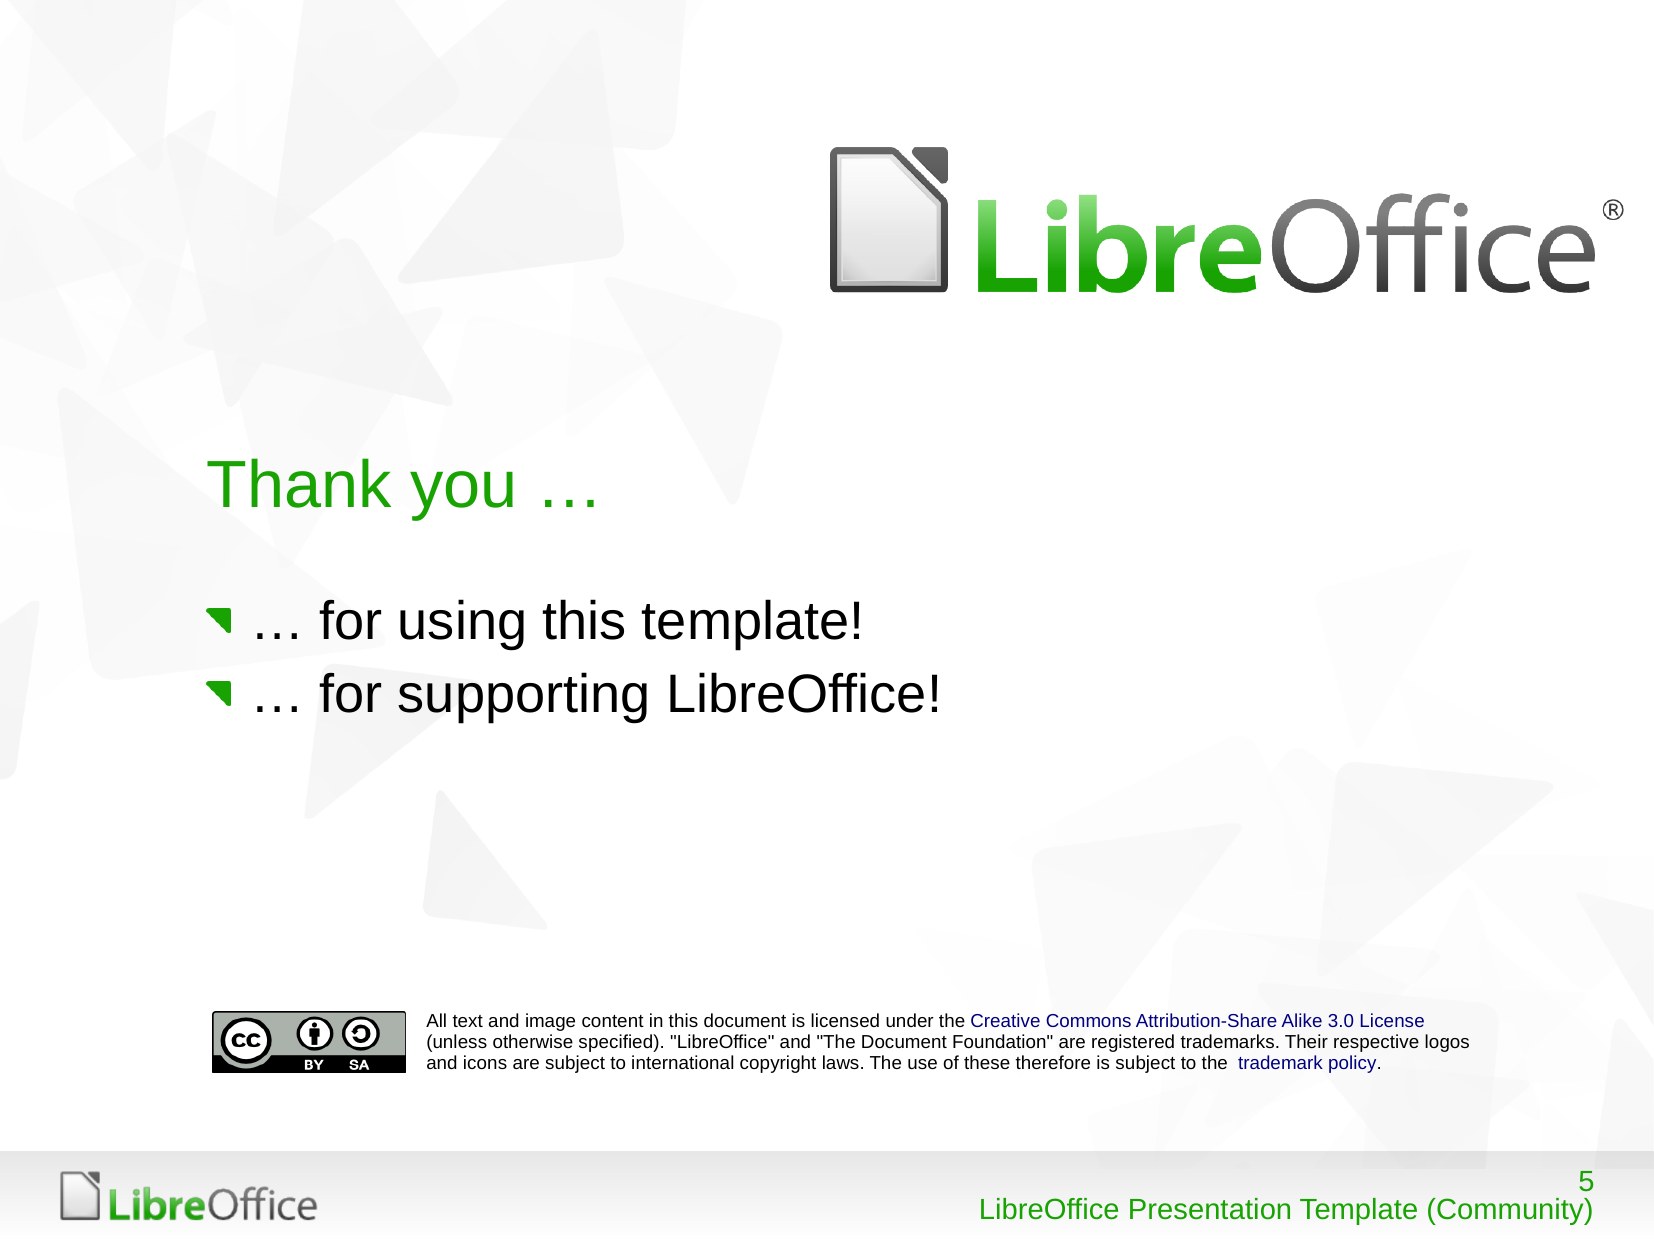

# Thank you …
… for using this template!
… for supporting LibreOffice!
5
LibreOffice Presentation Template (Community)